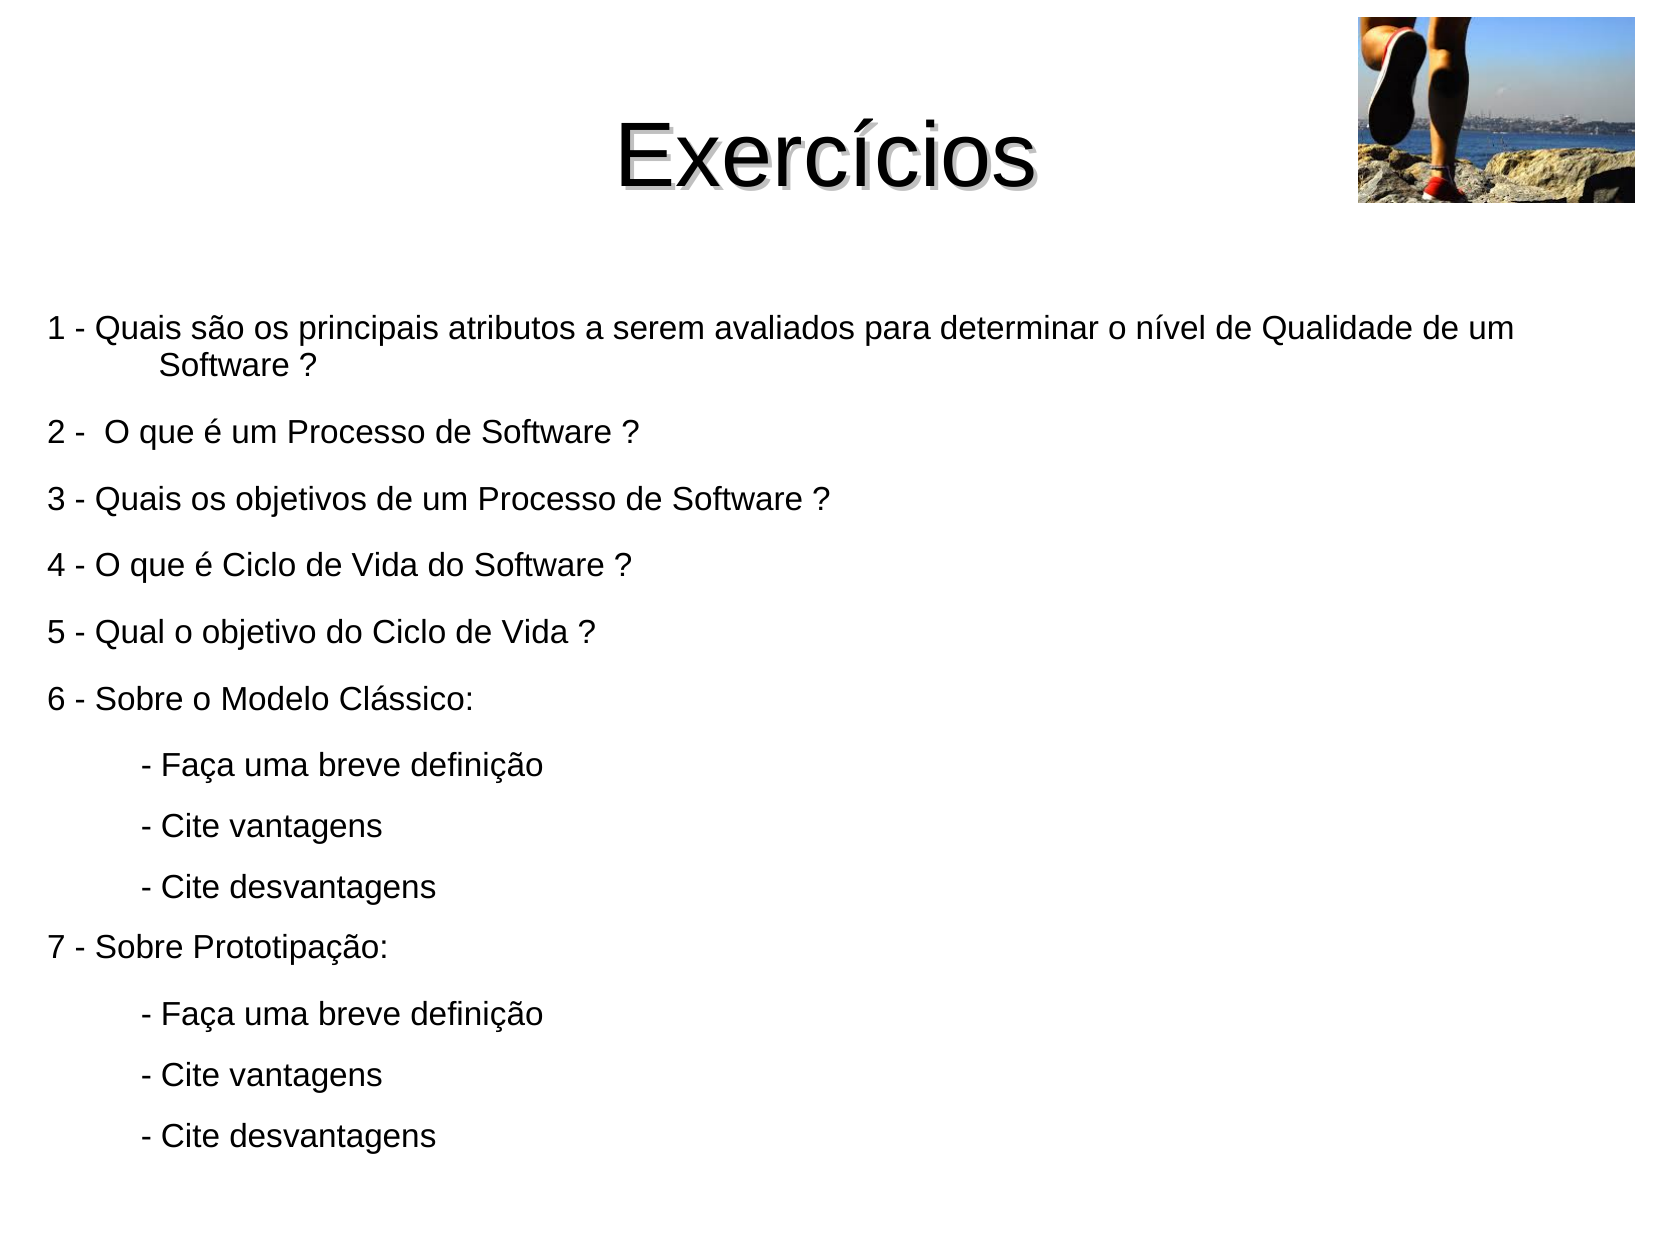

# Exercícios
1 - Quais são os principais atributos a serem avaliados para determinar o nível de Qualidade de um Software ?
2 - O que é um Processo de Software ?
3 - Quais os objetivos de um Processo de Software ?
4 - O que é Ciclo de Vida do Software ?
5 - Qual o objetivo do Ciclo de Vida ?
6 - Sobre o Modelo Clássico:
 - Faça uma breve definição
 - Cite vantagens
 - Cite desvantagens
7 - Sobre Prototipação:
 - Faça uma breve definição
 - Cite vantagens
 - Cite desvantagens